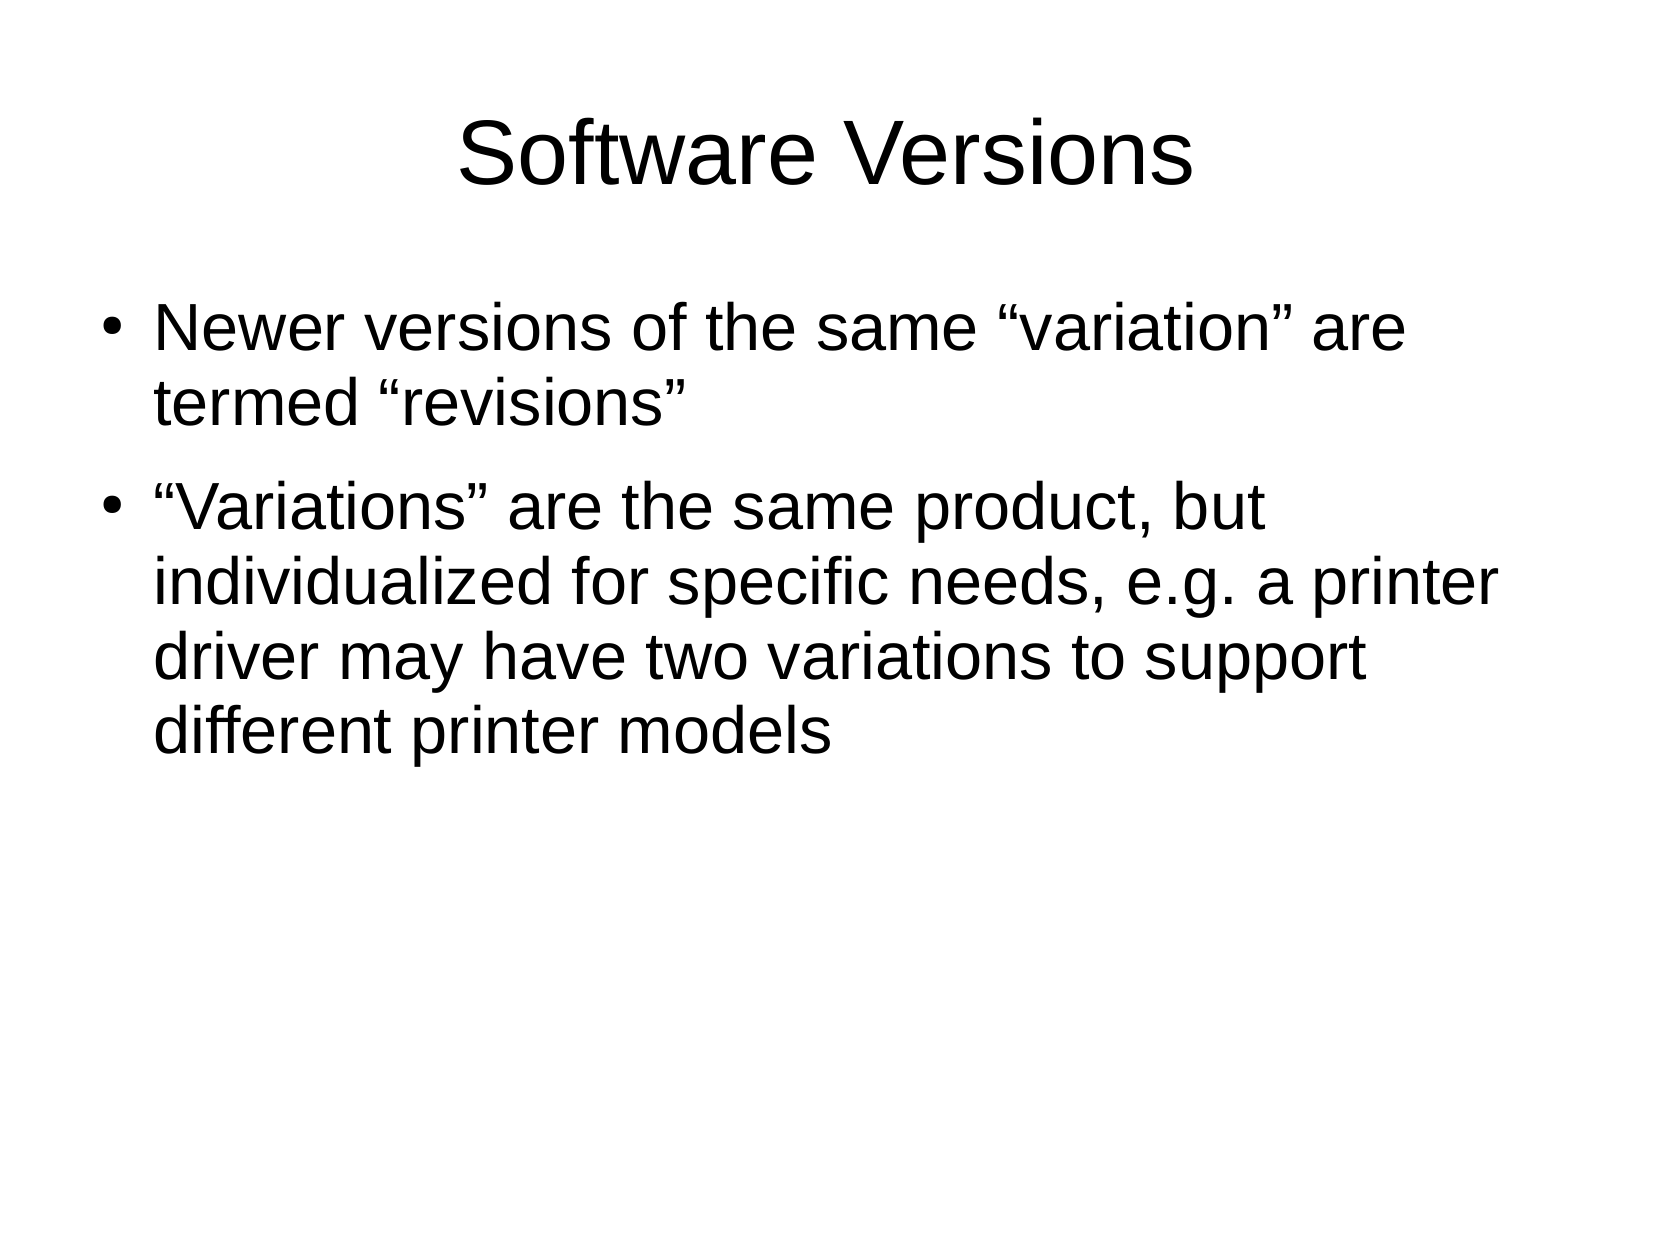

# Software Versions
Newer versions of the same “variation” are termed “revisions”
“Variations” are the same product, but individualized for specific needs, e.g. a printer driver may have two variations to support different printer models